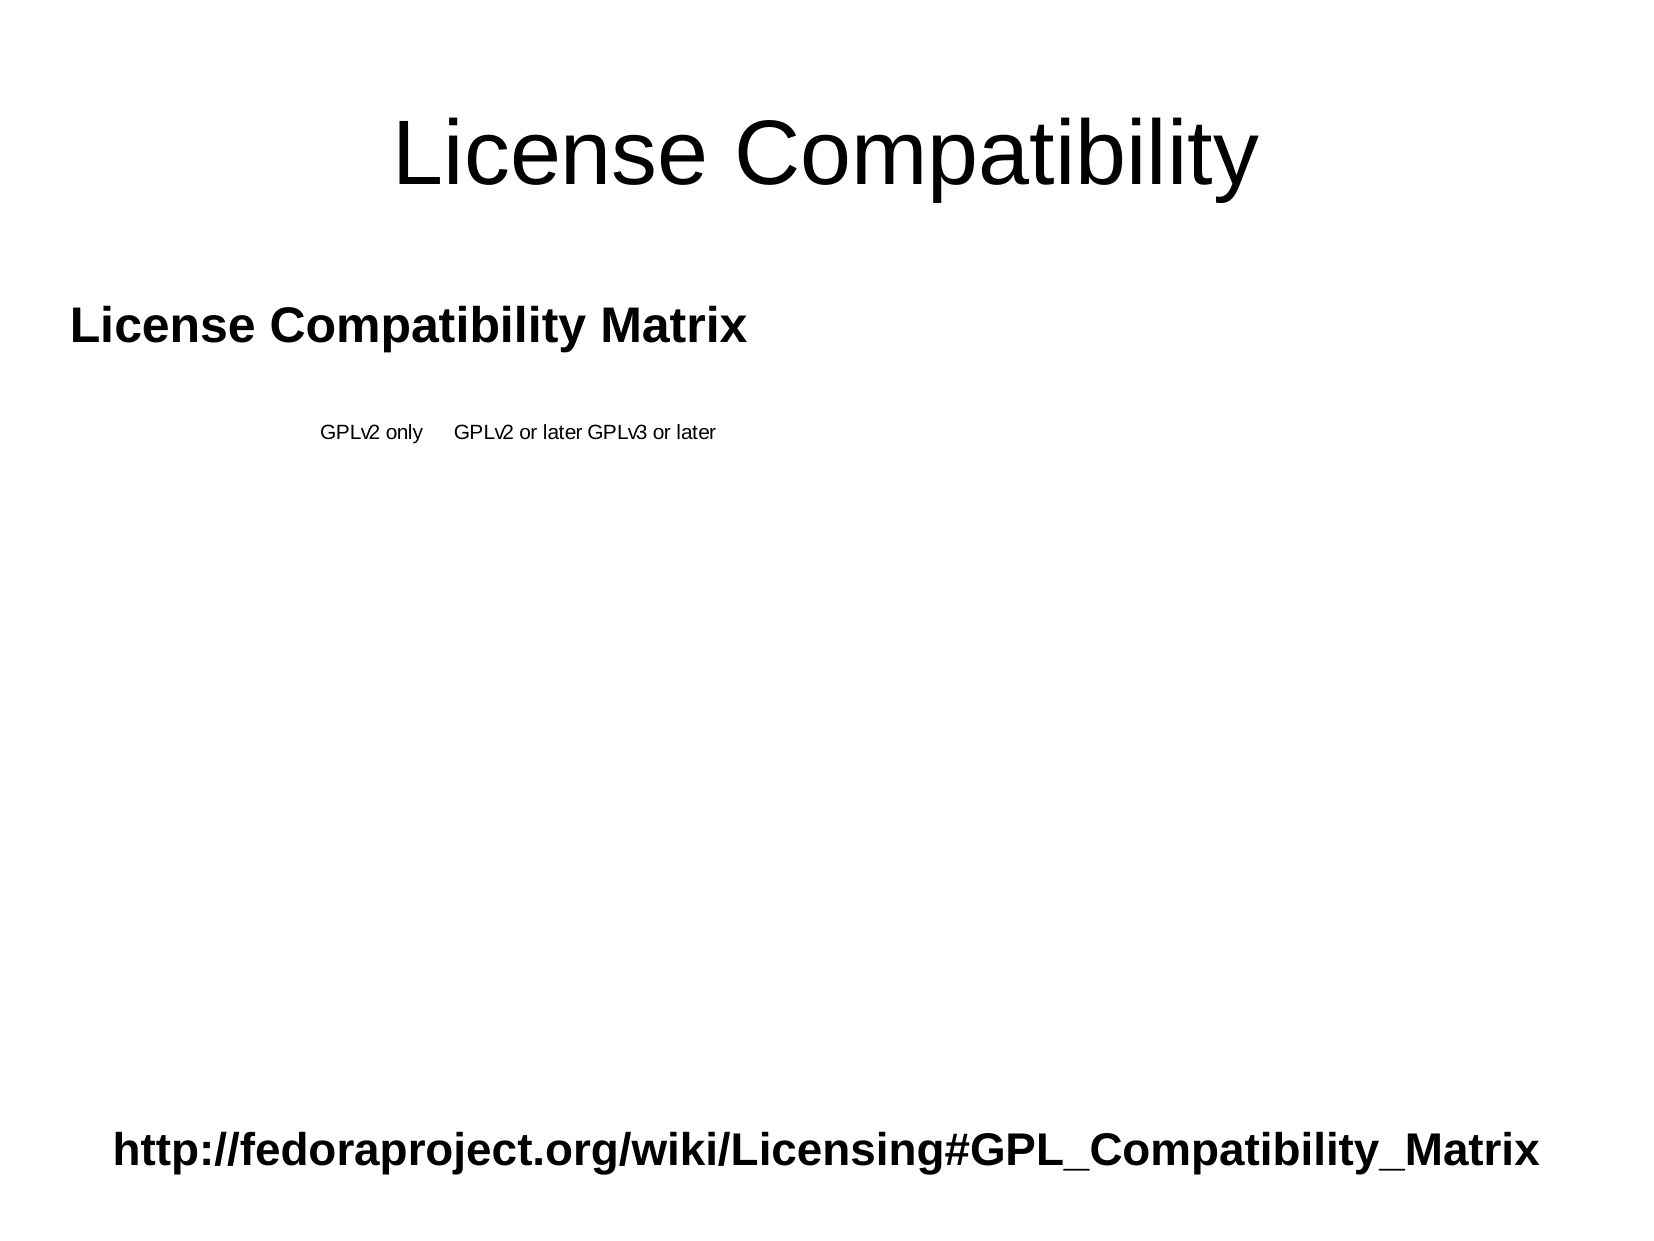

# License Compatibility
License Compatibility Matrix
http://fedoraproject.org/wiki/Licensing#GPL_Compatibility_Matrix